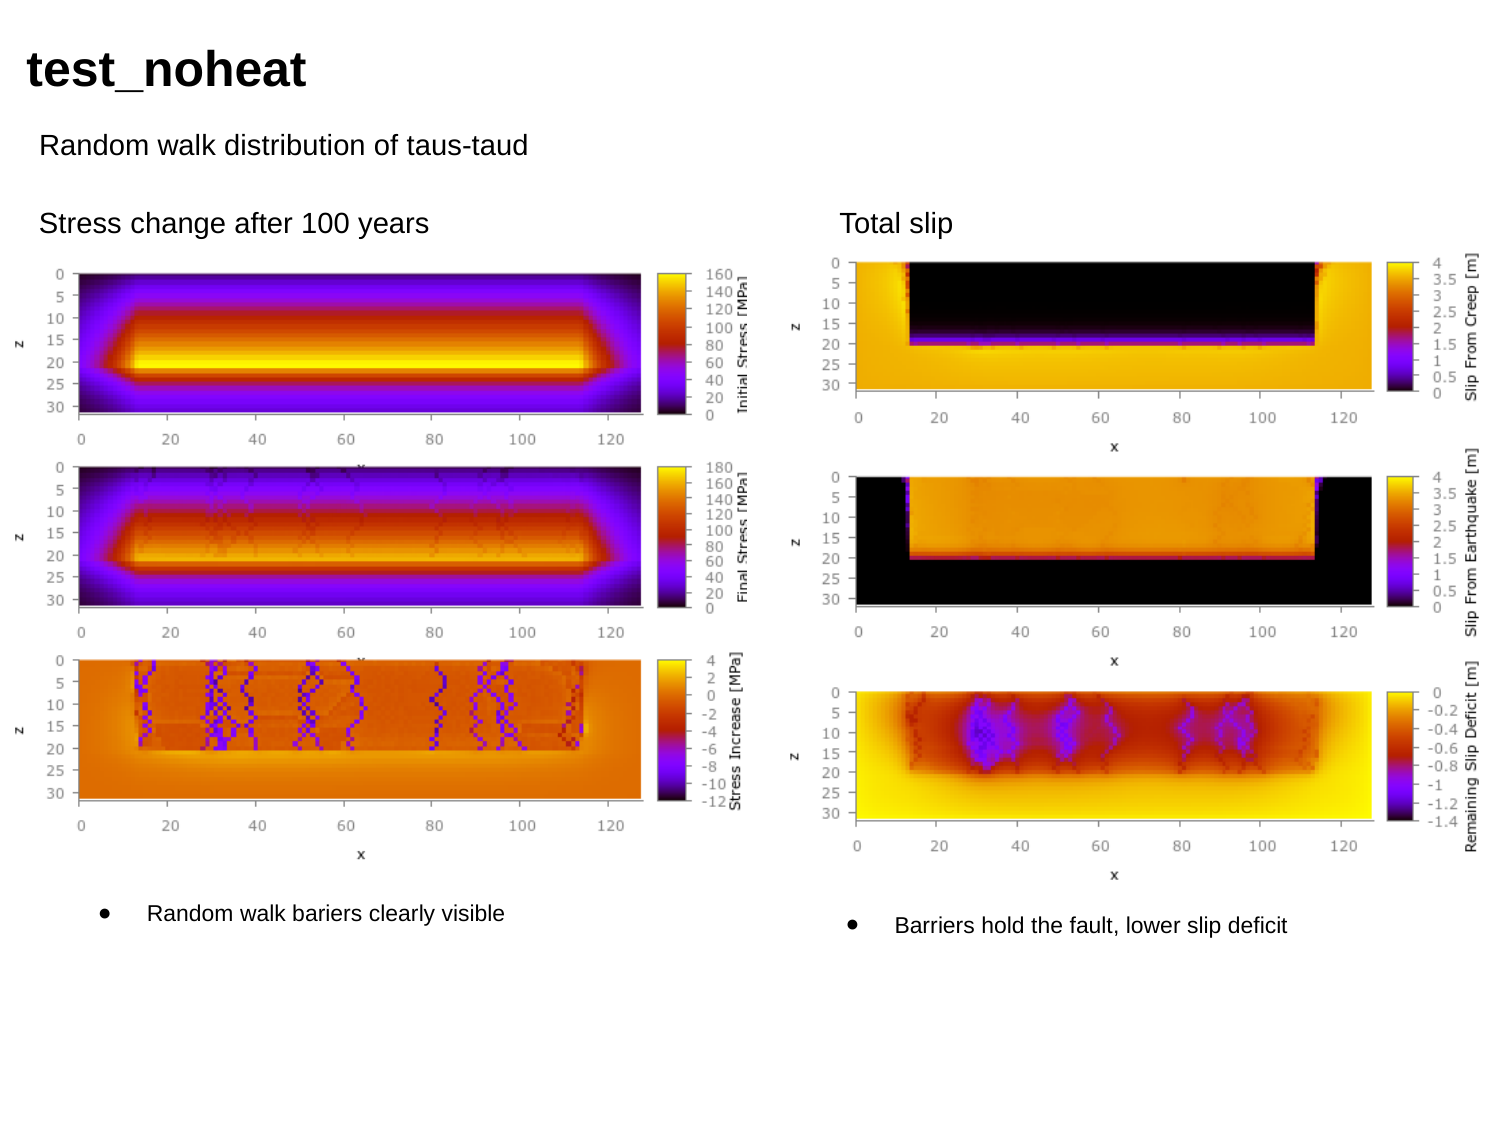

# test_noheat
Random walk distribution of taus-taud
Stress change after 100 years
Total slip
Random walk bariers clearly visible
Barriers hold the fault, lower slip deficit